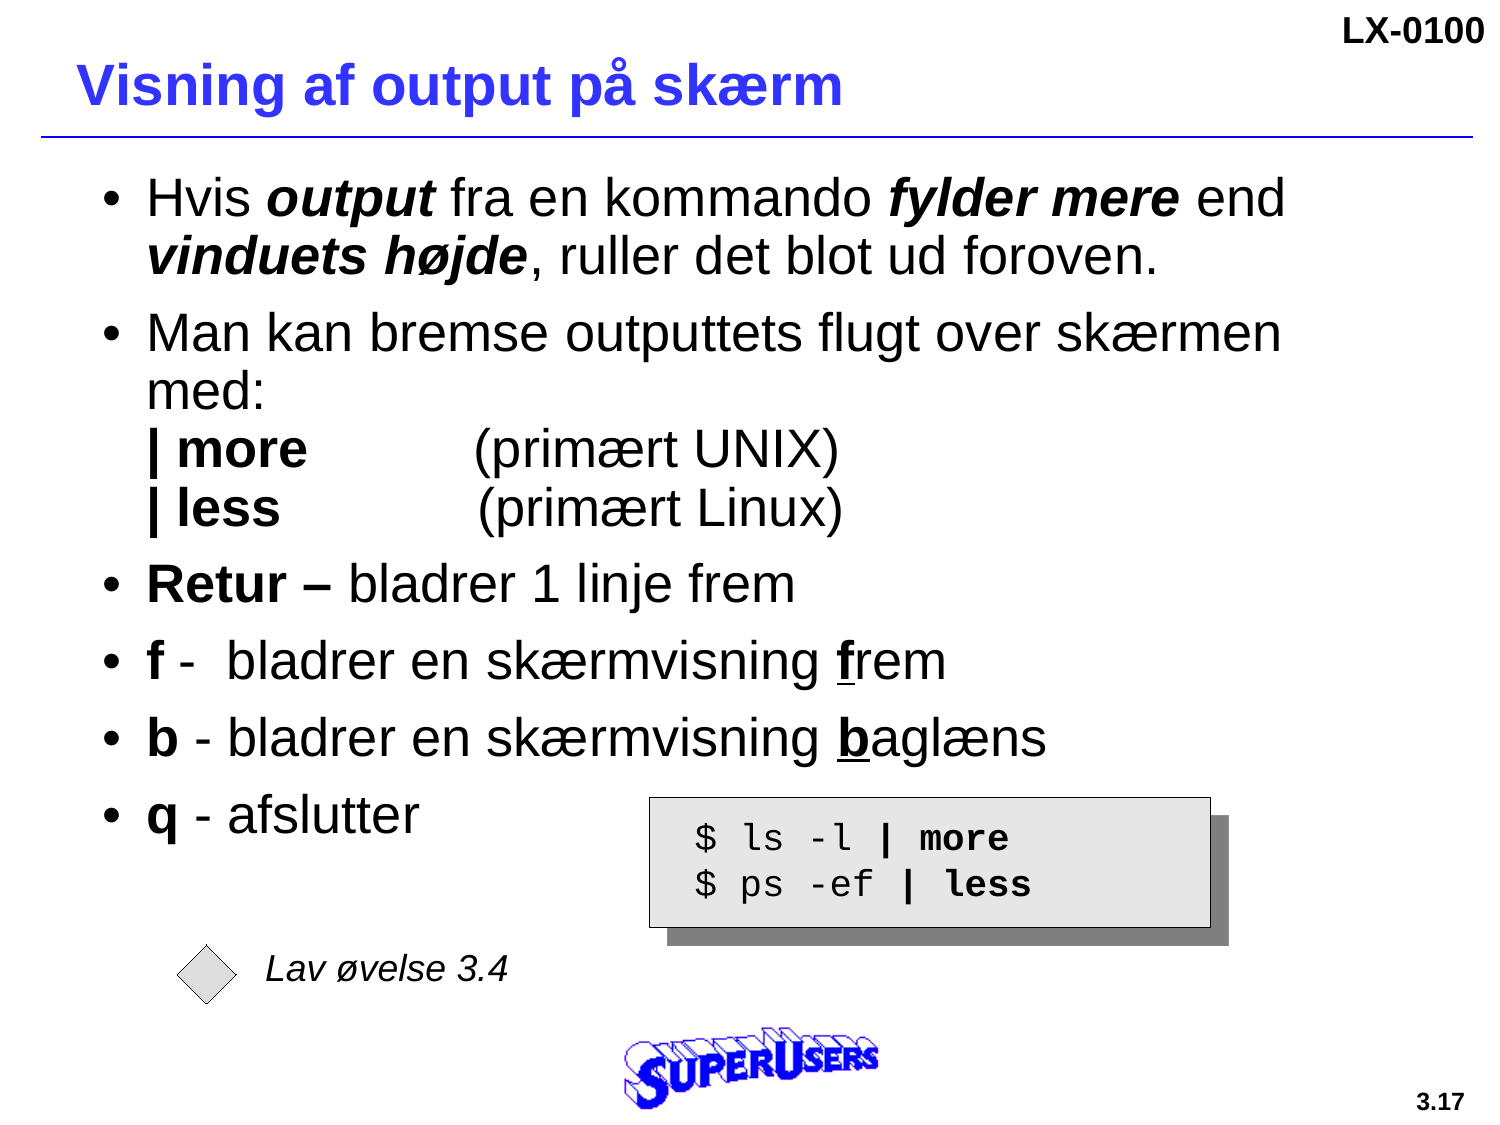

# Visning af output på skærm
Hvis output fra en kommando fylder mere end vinduets højde, ruller det blot ud foroven.
Man kan bremse outputtets flugt over skærmen med:
| more (primært UNIX)
| less (primært Linux)
Retur – bladrer 1 linje frem
f - bladrer en skærmvisning frem
b - bladrer en skærmvisning baglæns
q - afslutter
 $ ls -l | more
 $ ps -ef | less
Lav øvelse 3.4